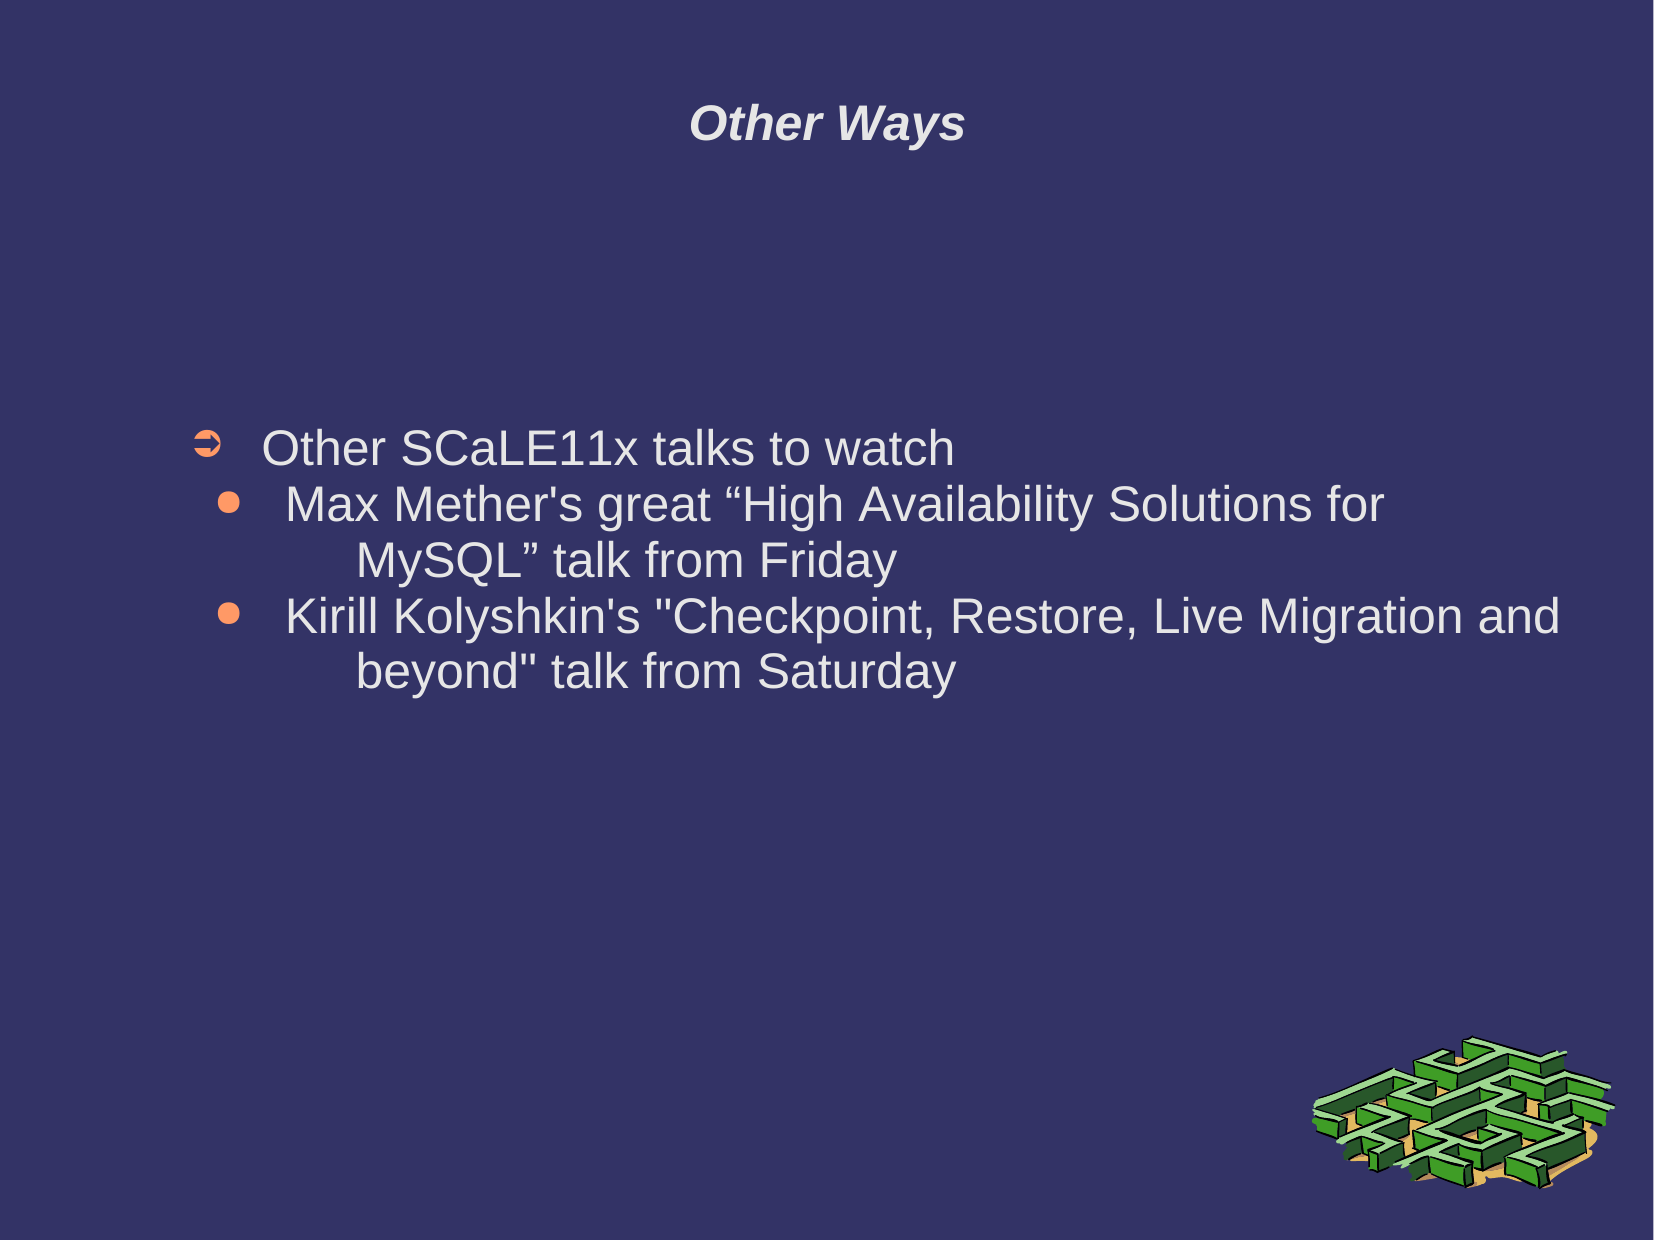

# Other Ways
Other SCaLE11x talks to watch
Max Mether's great “High Availability Solutions for MySQL” talk from Friday
Kirill Kolyshkin's "Checkpoint, Restore, Live Migration and beyond" talk from Saturday